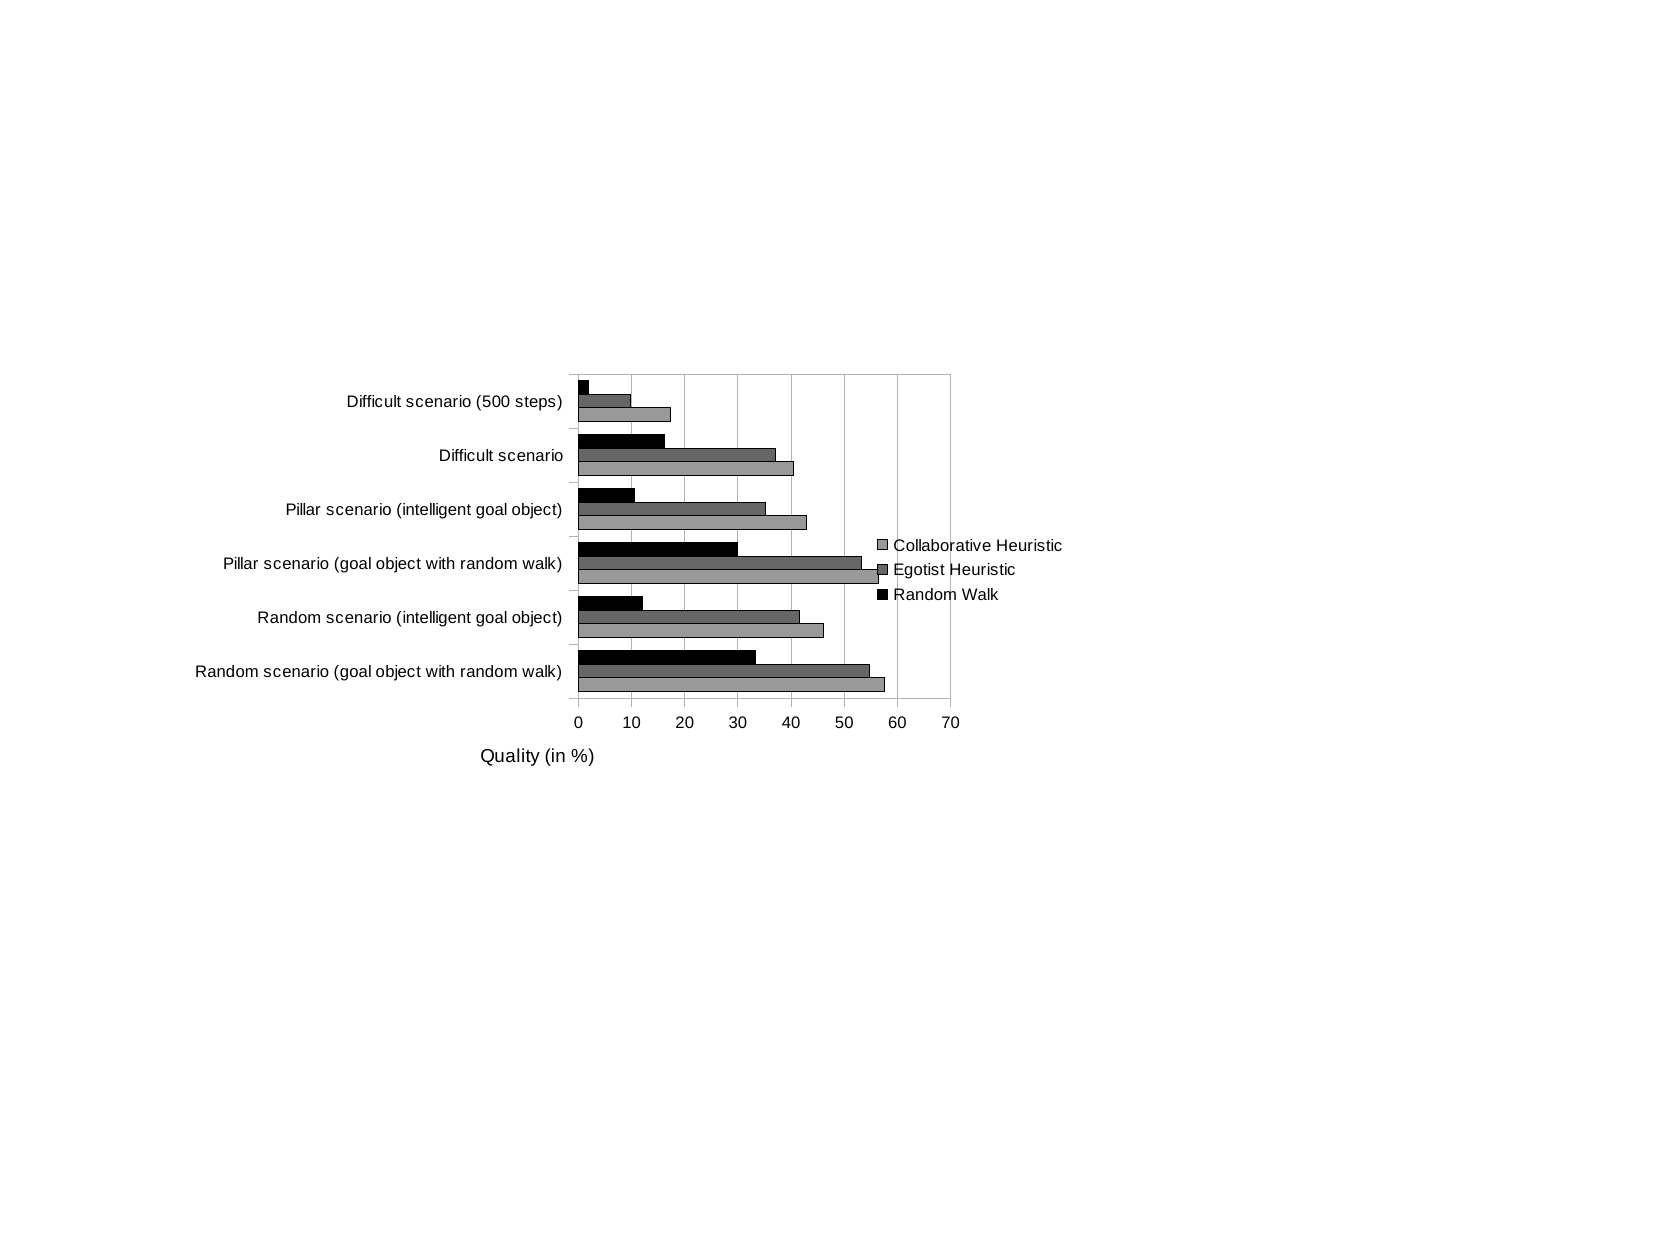

### Chart
| Category | Random Walk | Egotist Heuristic | Collaborative Heuristic |
|---|---|---|---|
| Difficult scenario (500 steps) | 1.78 | 9.69 | 17.24 |
| Difficult scenario | 16.25 | 37.07 | 40.39 |
| Pillar scenario (intelligent goal object) | 10.49 | 35.17 | 42.97 |
| Pillar scenario (goal object with random walk) | 29.91 | 53.29 | 56.46 |
| Random scenario (intelligent goal object) | 12.04 | 41.51 | 46.08 |
| Random scenario (goal object with random walk) | 33.24 | 54.67 | 57.65 |